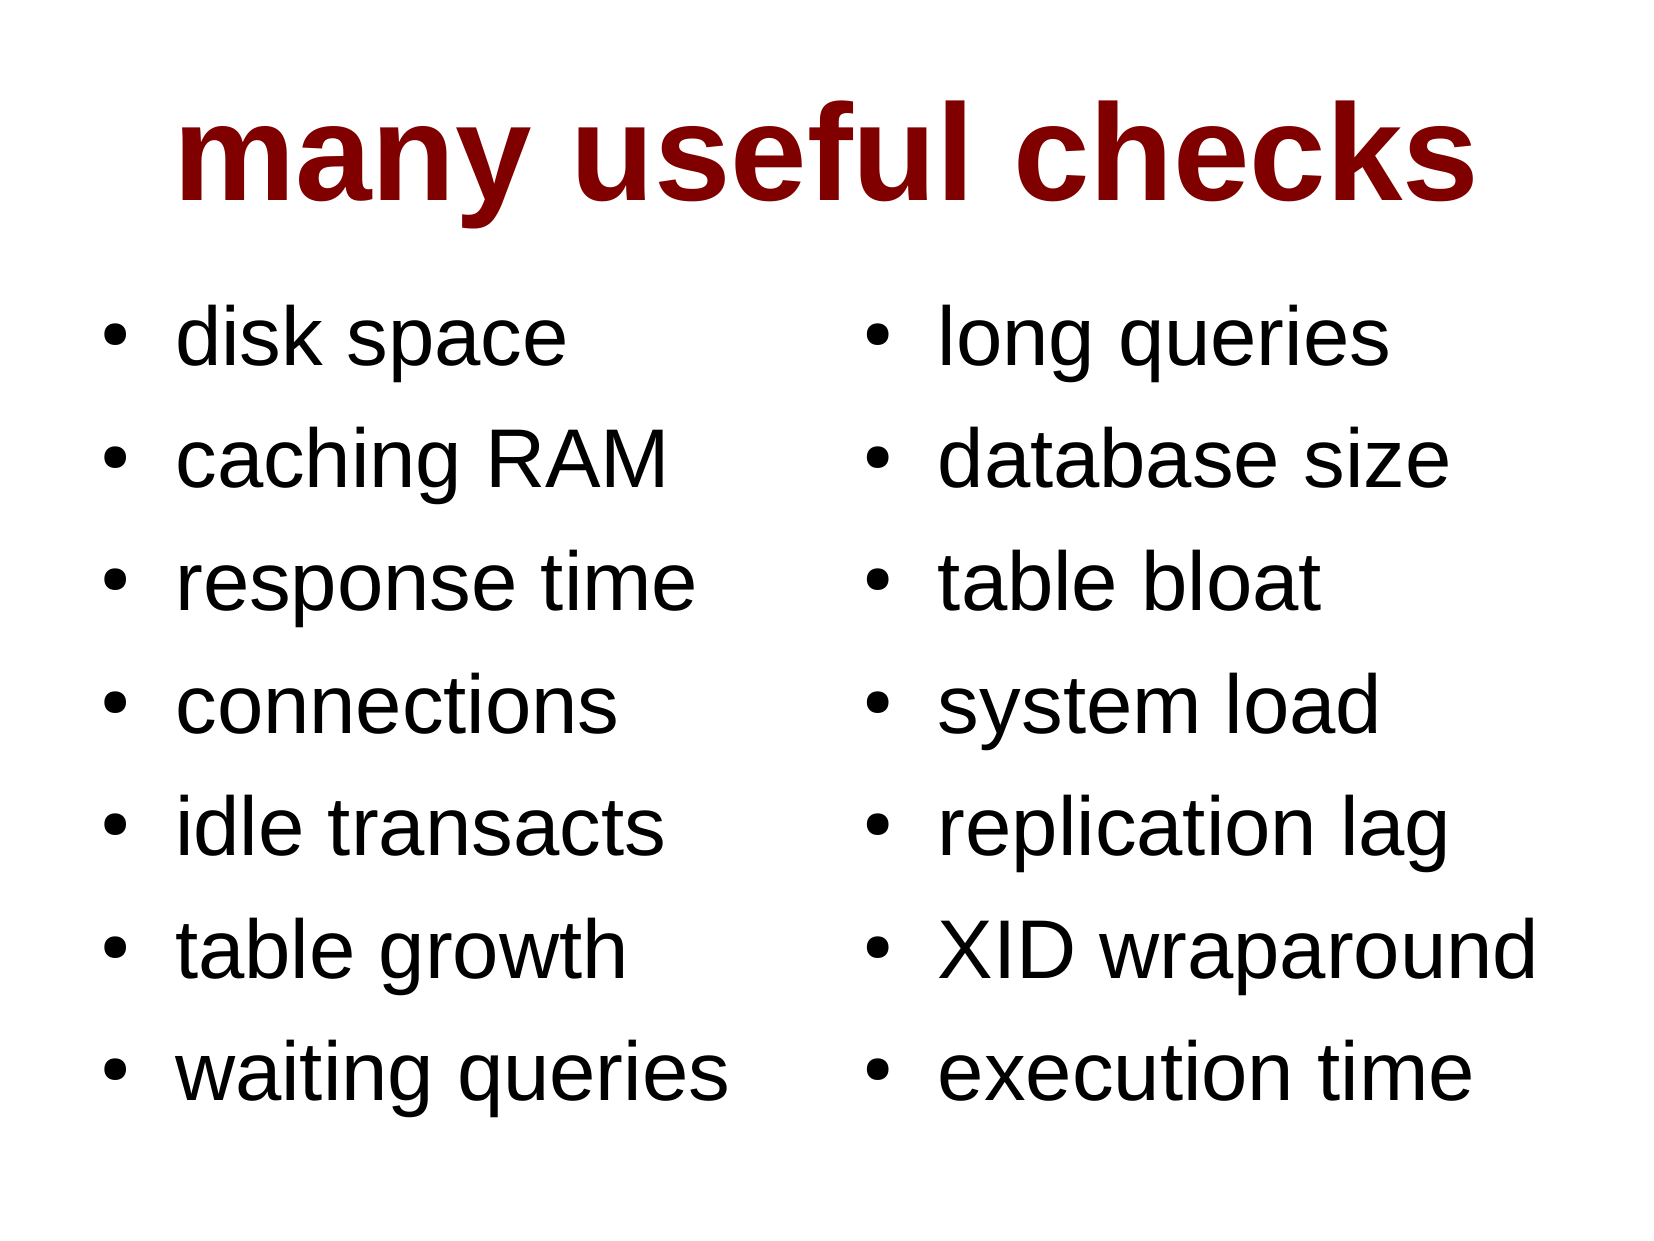

# many useful checks
disk space
caching RAM
response time
connections
idle transacts
table growth
waiting queries
long queries
database size
table bloat
system load
replication lag
XID wraparound
execution time